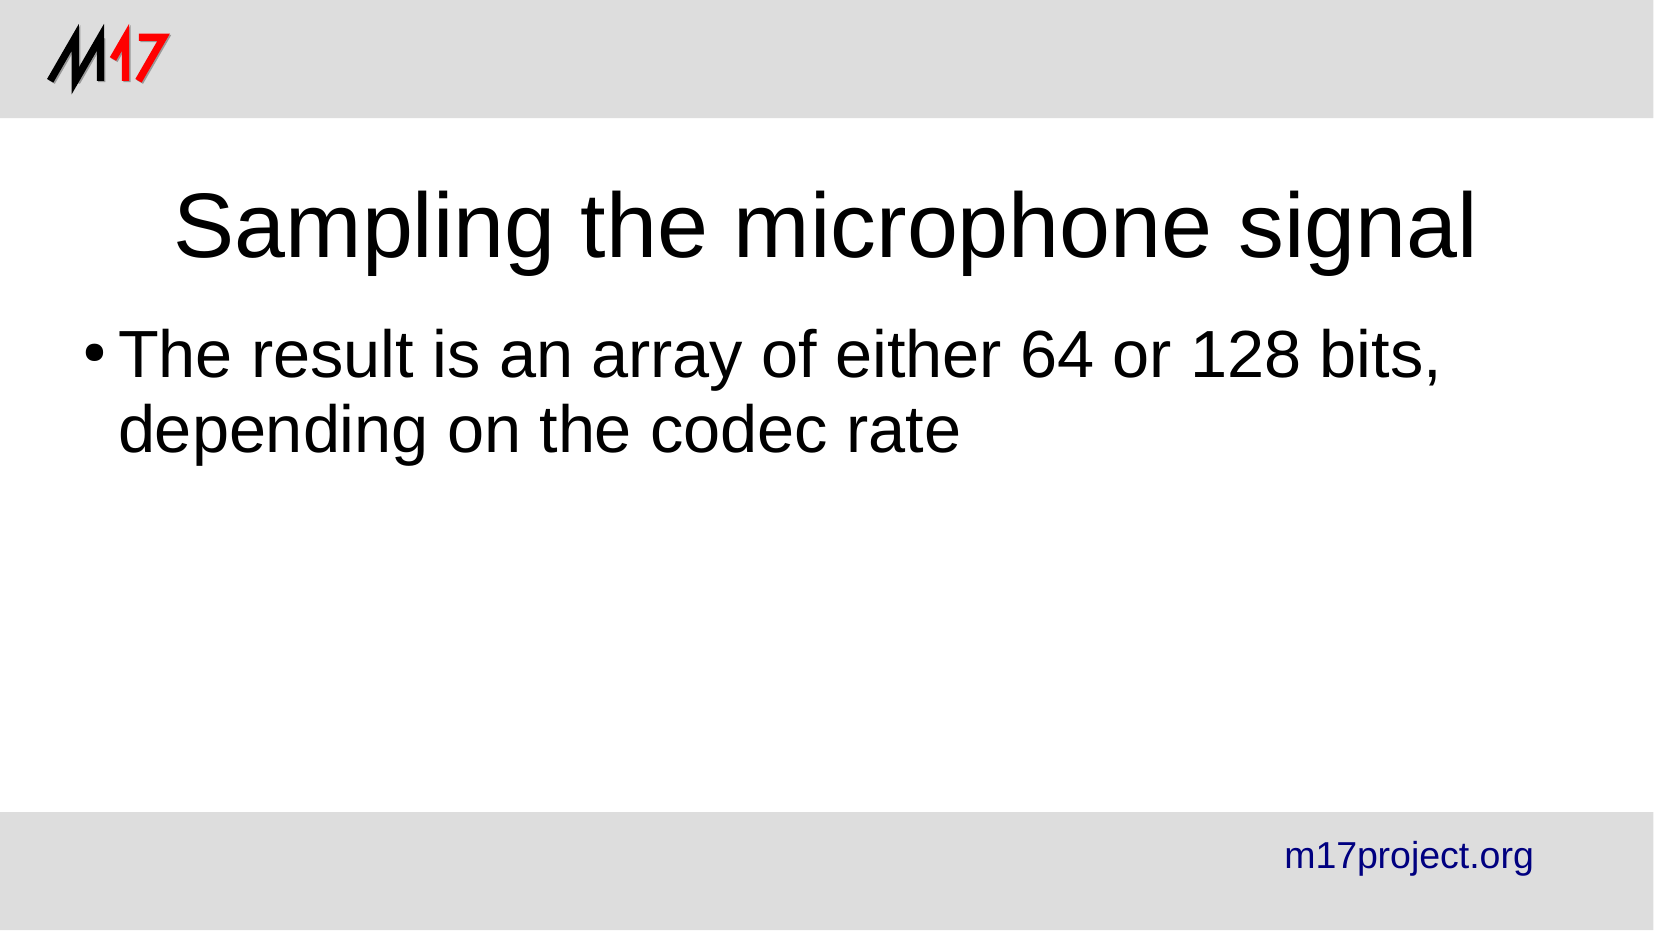

# Sampling the microphone signal
The result is an array of either 64 or 128 bits, depending on the codec rate
m17project.org